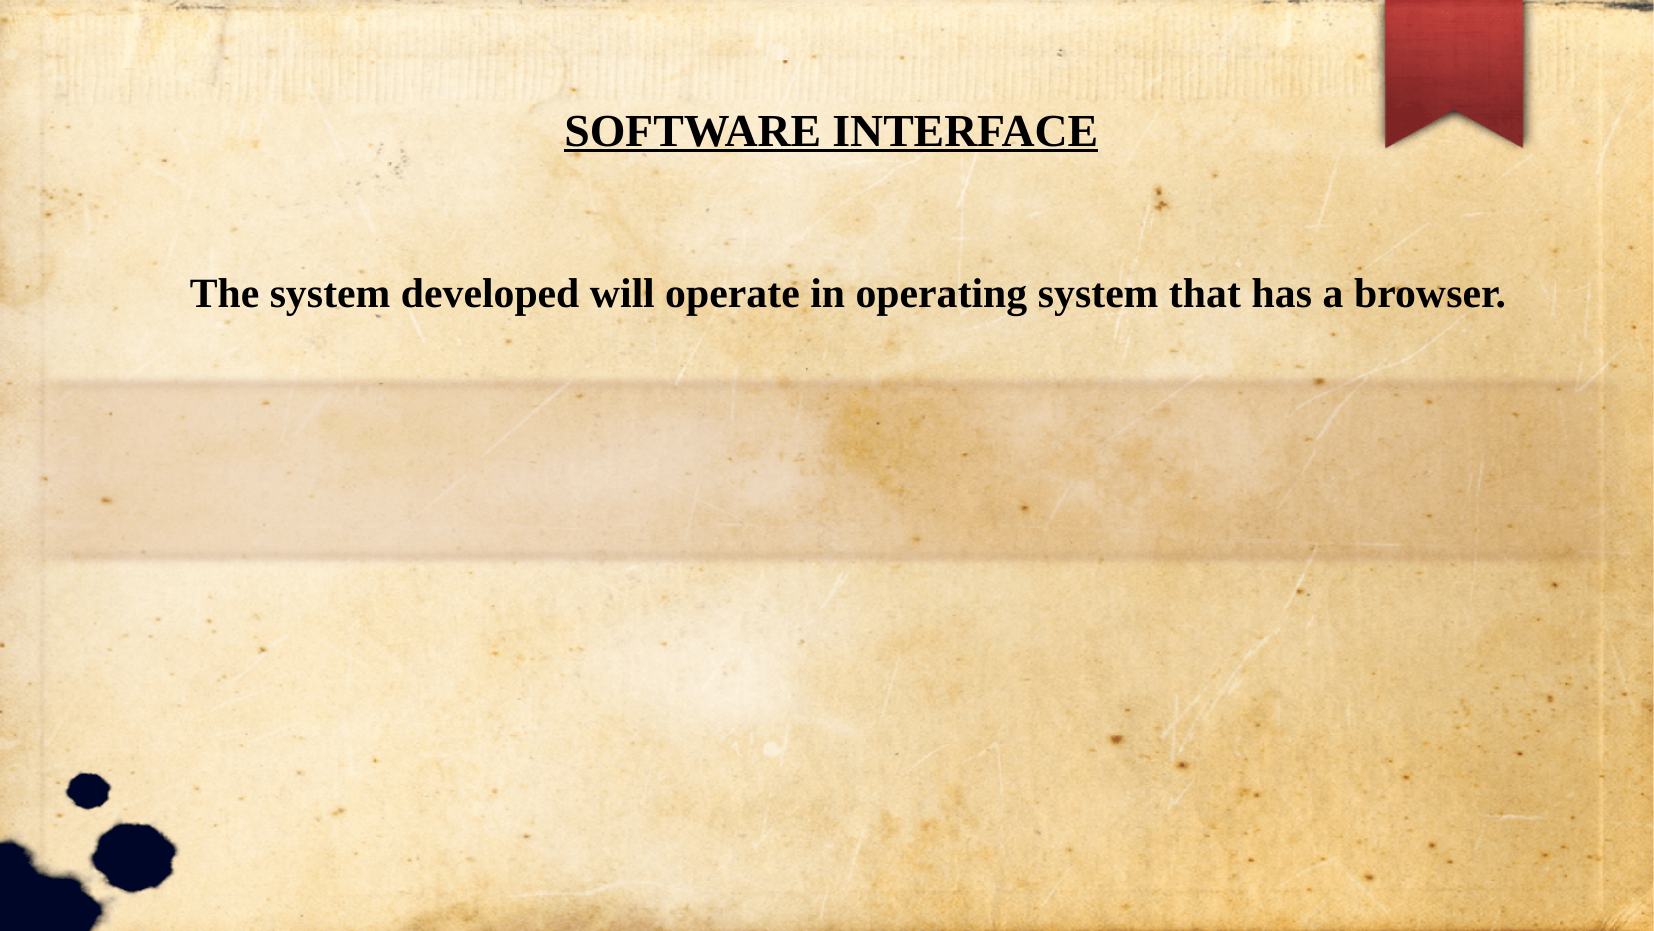

# SOFTWARE INTERFACE
The system developed will operate in operating system that has a browser.